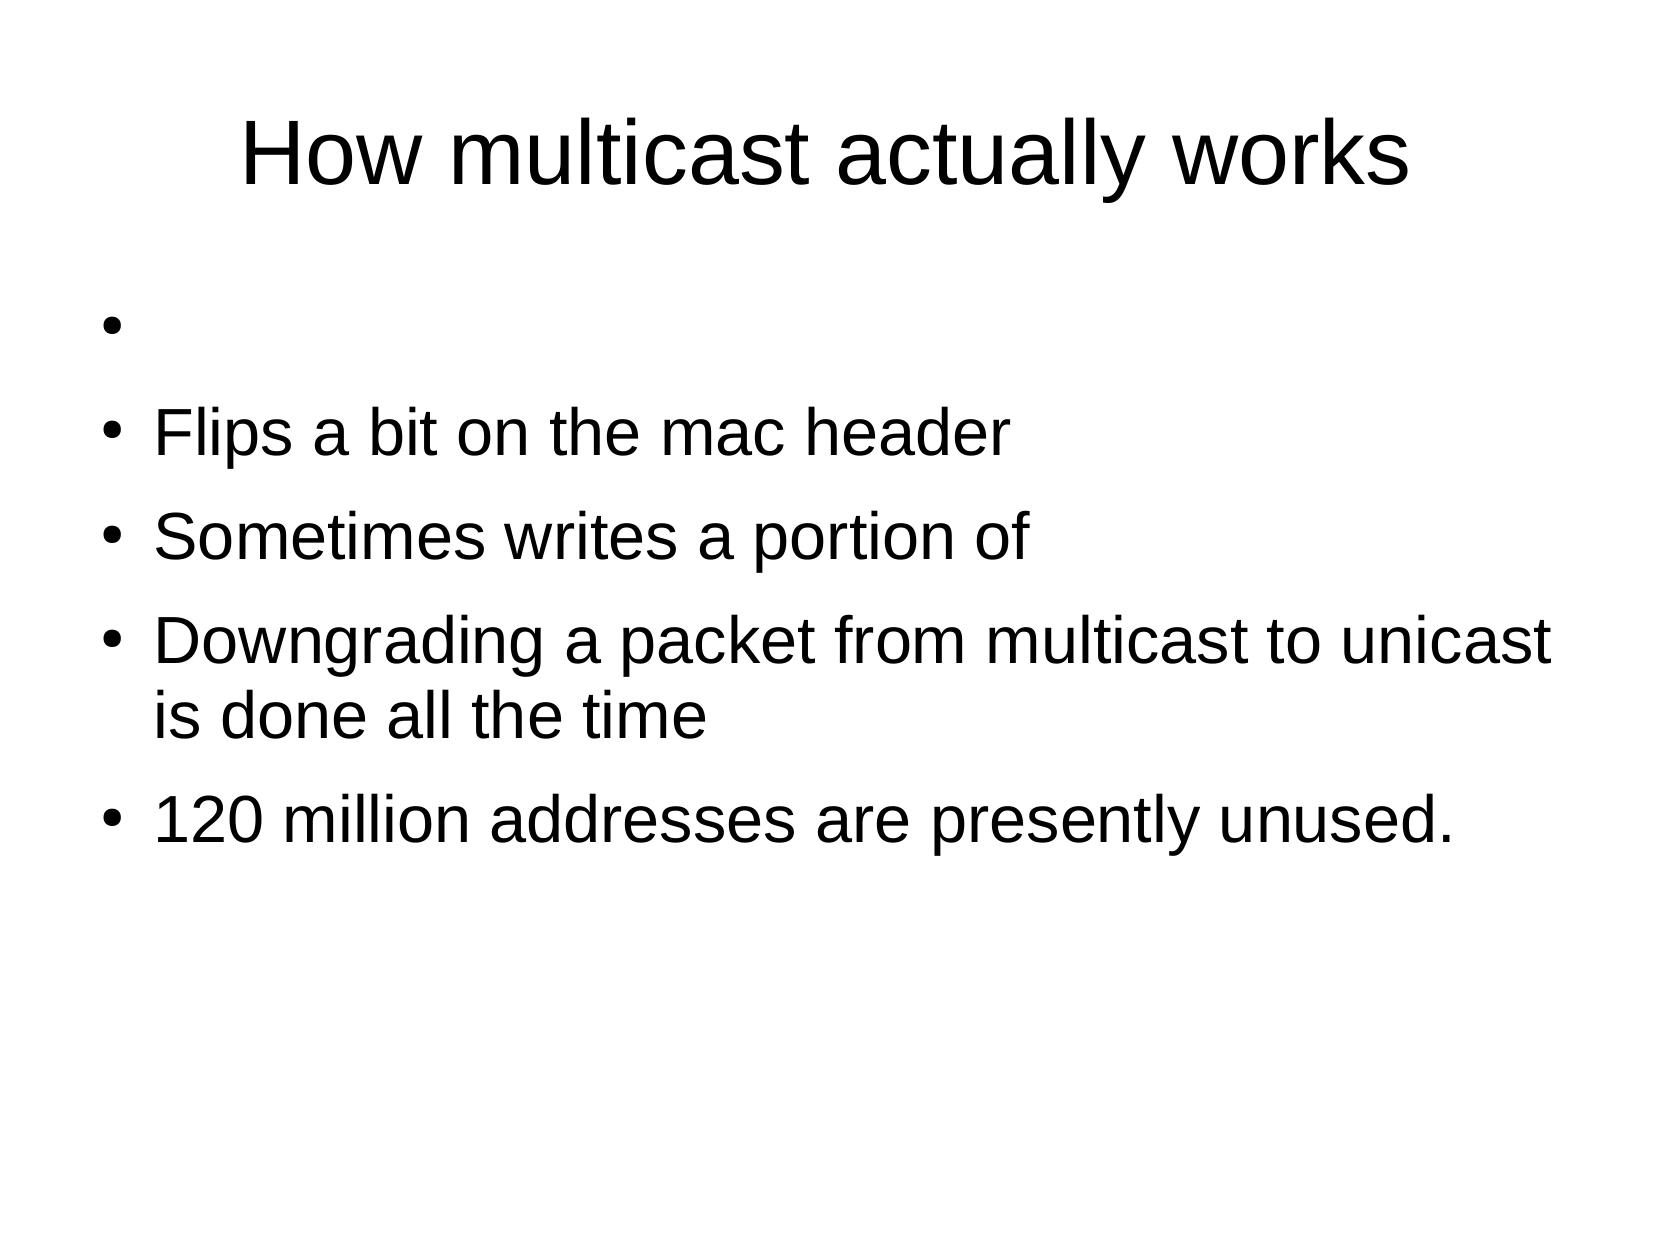

# How multicast actually works
Flips a bit on the mac header
Sometimes writes a portion of
Downgrading a packet from multicast to unicast is done all the time
120 million addresses are presently unused.